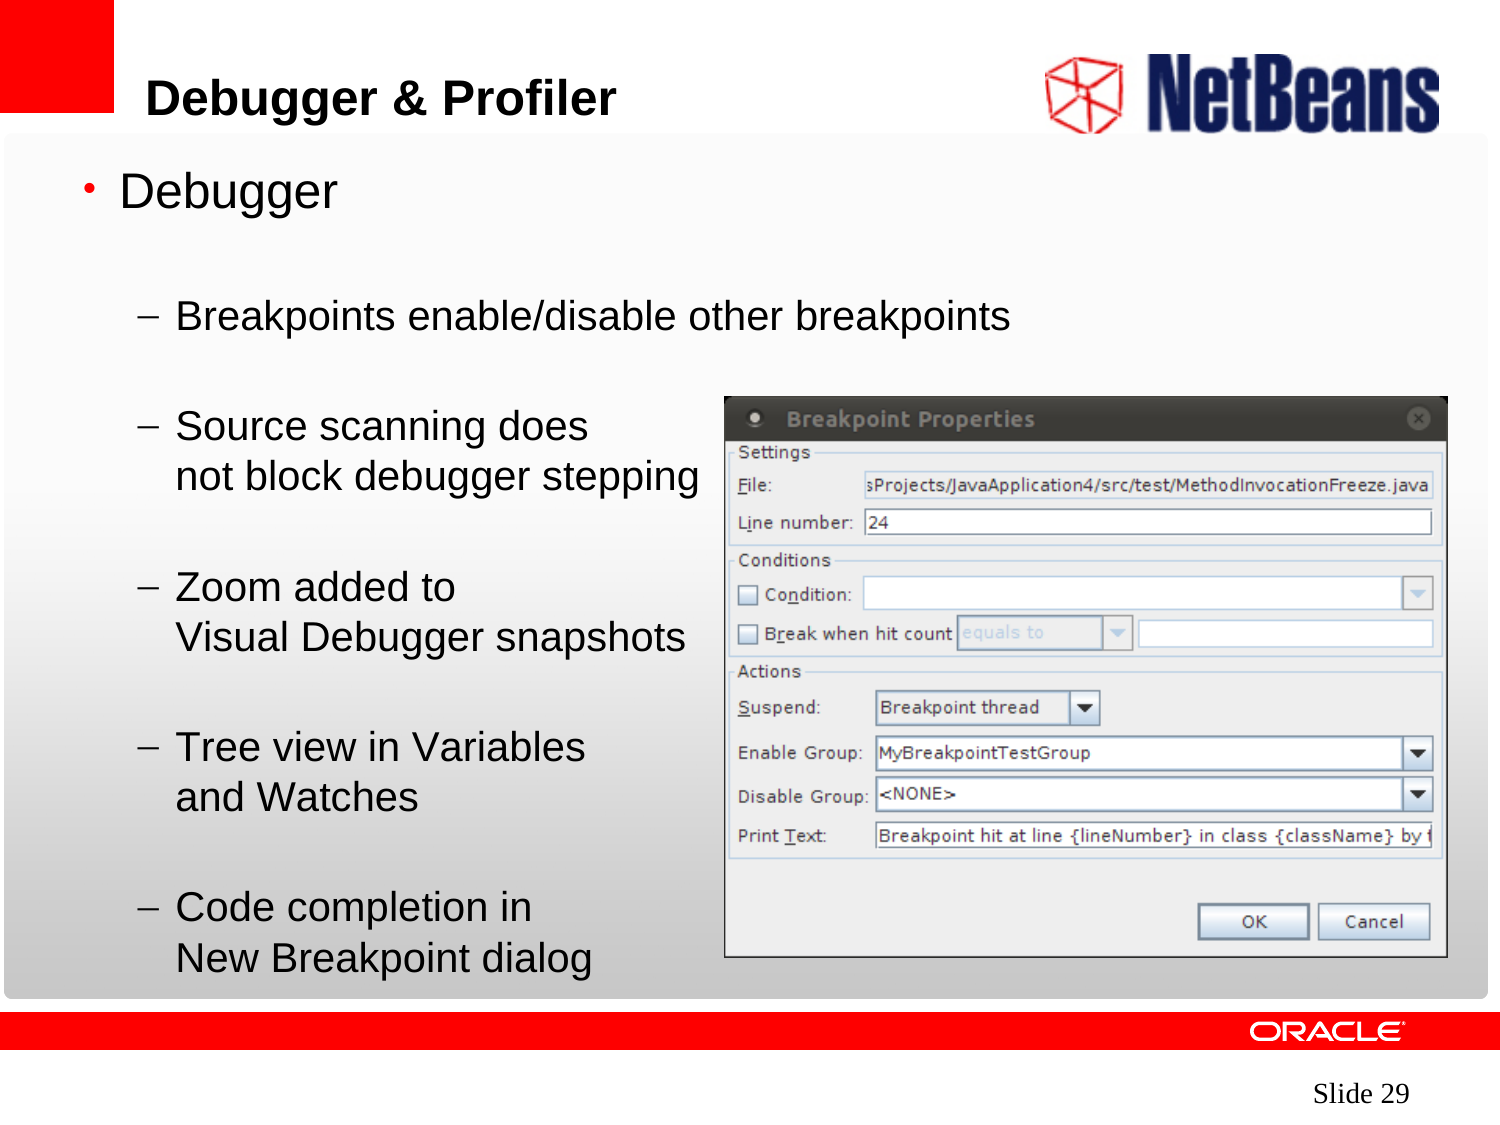

# Debugger & Profiler
Debugger
Breakpoints enable/disable other breakpoints
Source scanning does
not block debugger stepping
Zoom added to
Visual Debugger snapshots
Tree view in Variables
and Watches
Code completion in
New Breakpoint dialog